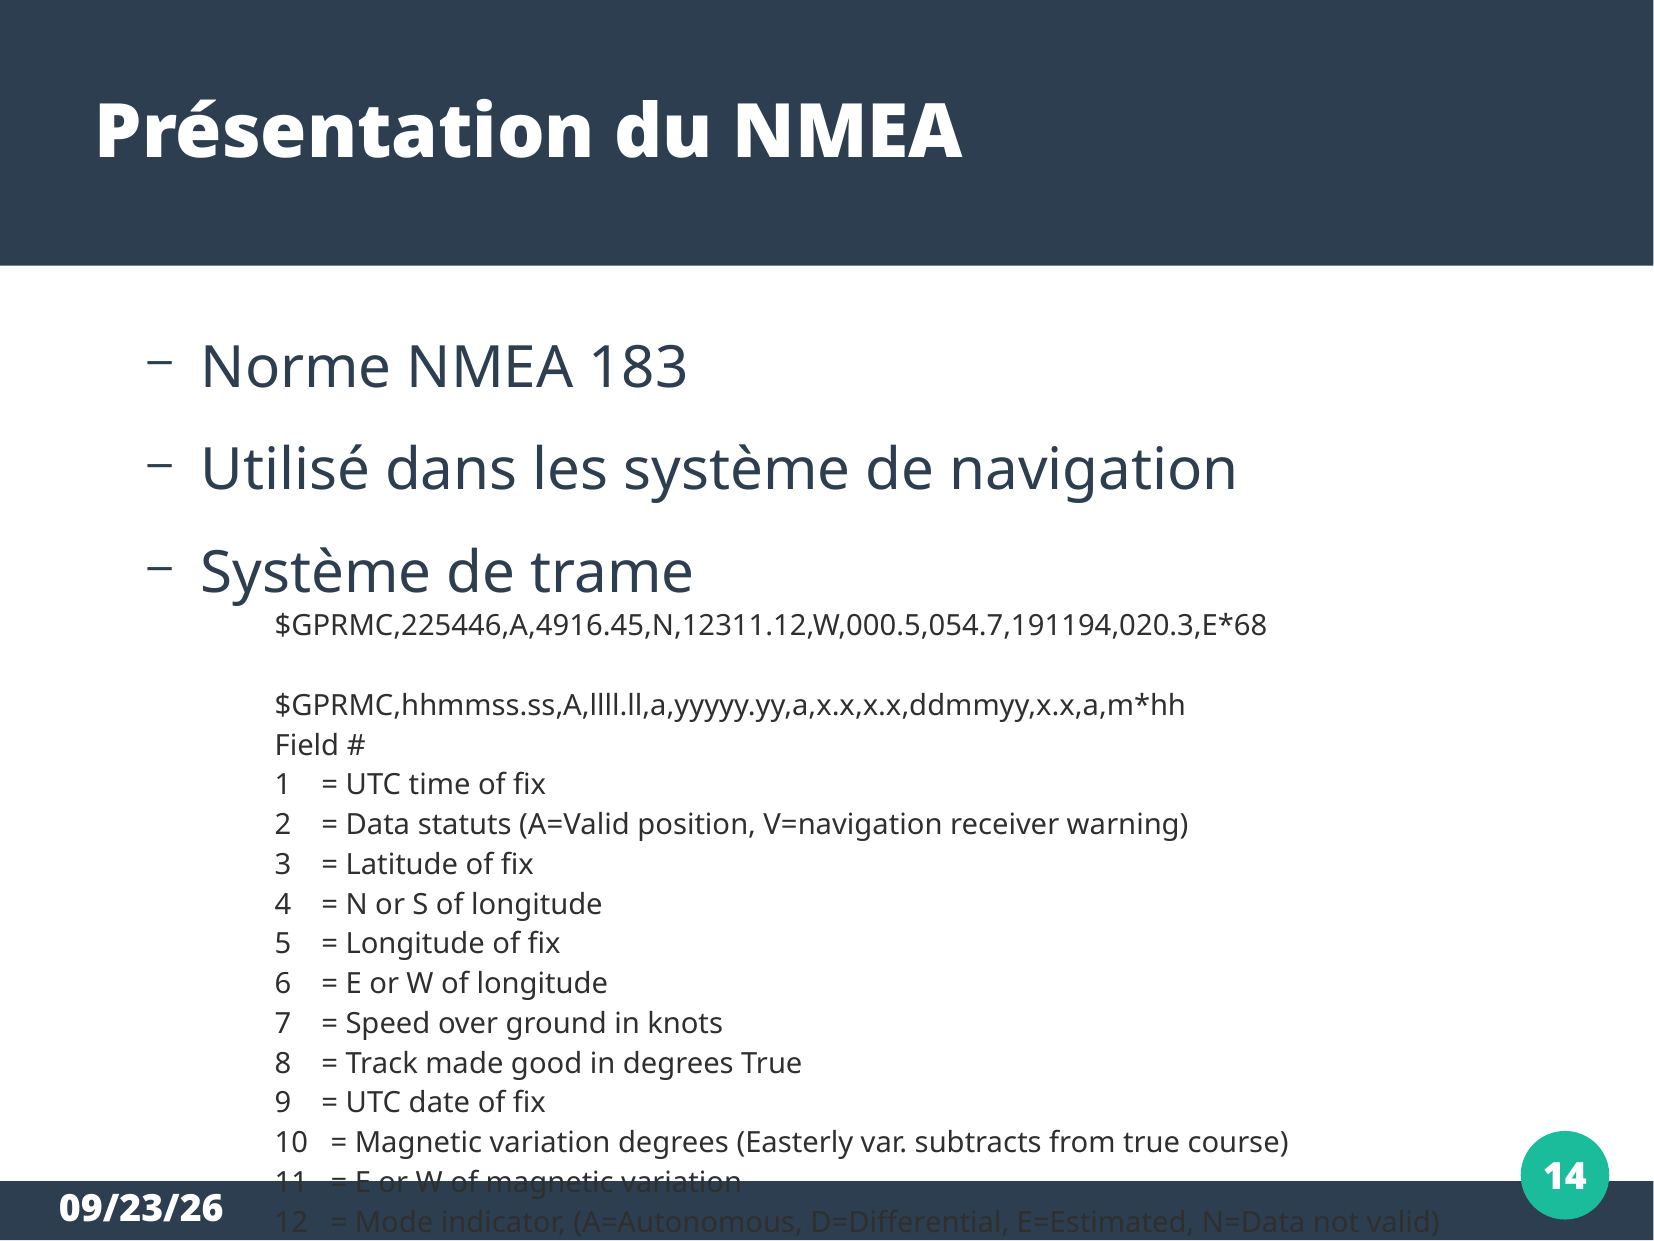

# Présentation du NMEA
Norme NMEA 183
Utilisé dans les système de navigation
Système de trame
$GPRMC,225446,A,4916.45,N,12311.12,W,000.5,054.7,191194,020.3,E*68
$GPRMC,hhmmss.ss,A,llll.ll,a,yyyyy.yy,a,x.x,x.x,ddmmyy,x.x,a,m*hh
Field #
1    = UTC time of fix
2    = Data statuts (A=Valid position, V=navigation receiver warning)
3    = Latitude of fix
4    = N or S of longitude
5    = Longitude of fix
6    = E or W of longitude
7    = Speed over ground in knots
8    = Track made good in degrees True
9    = UTC date of fix
10   = Magnetic variation degrees (Easterly var. subtracts from true course)
11   = E or W of magnetic variation
12   = Mode indicator, (A=Autonomous, D=Differential, E=Estimated, N=Data not valid)
13   = Checksum
14